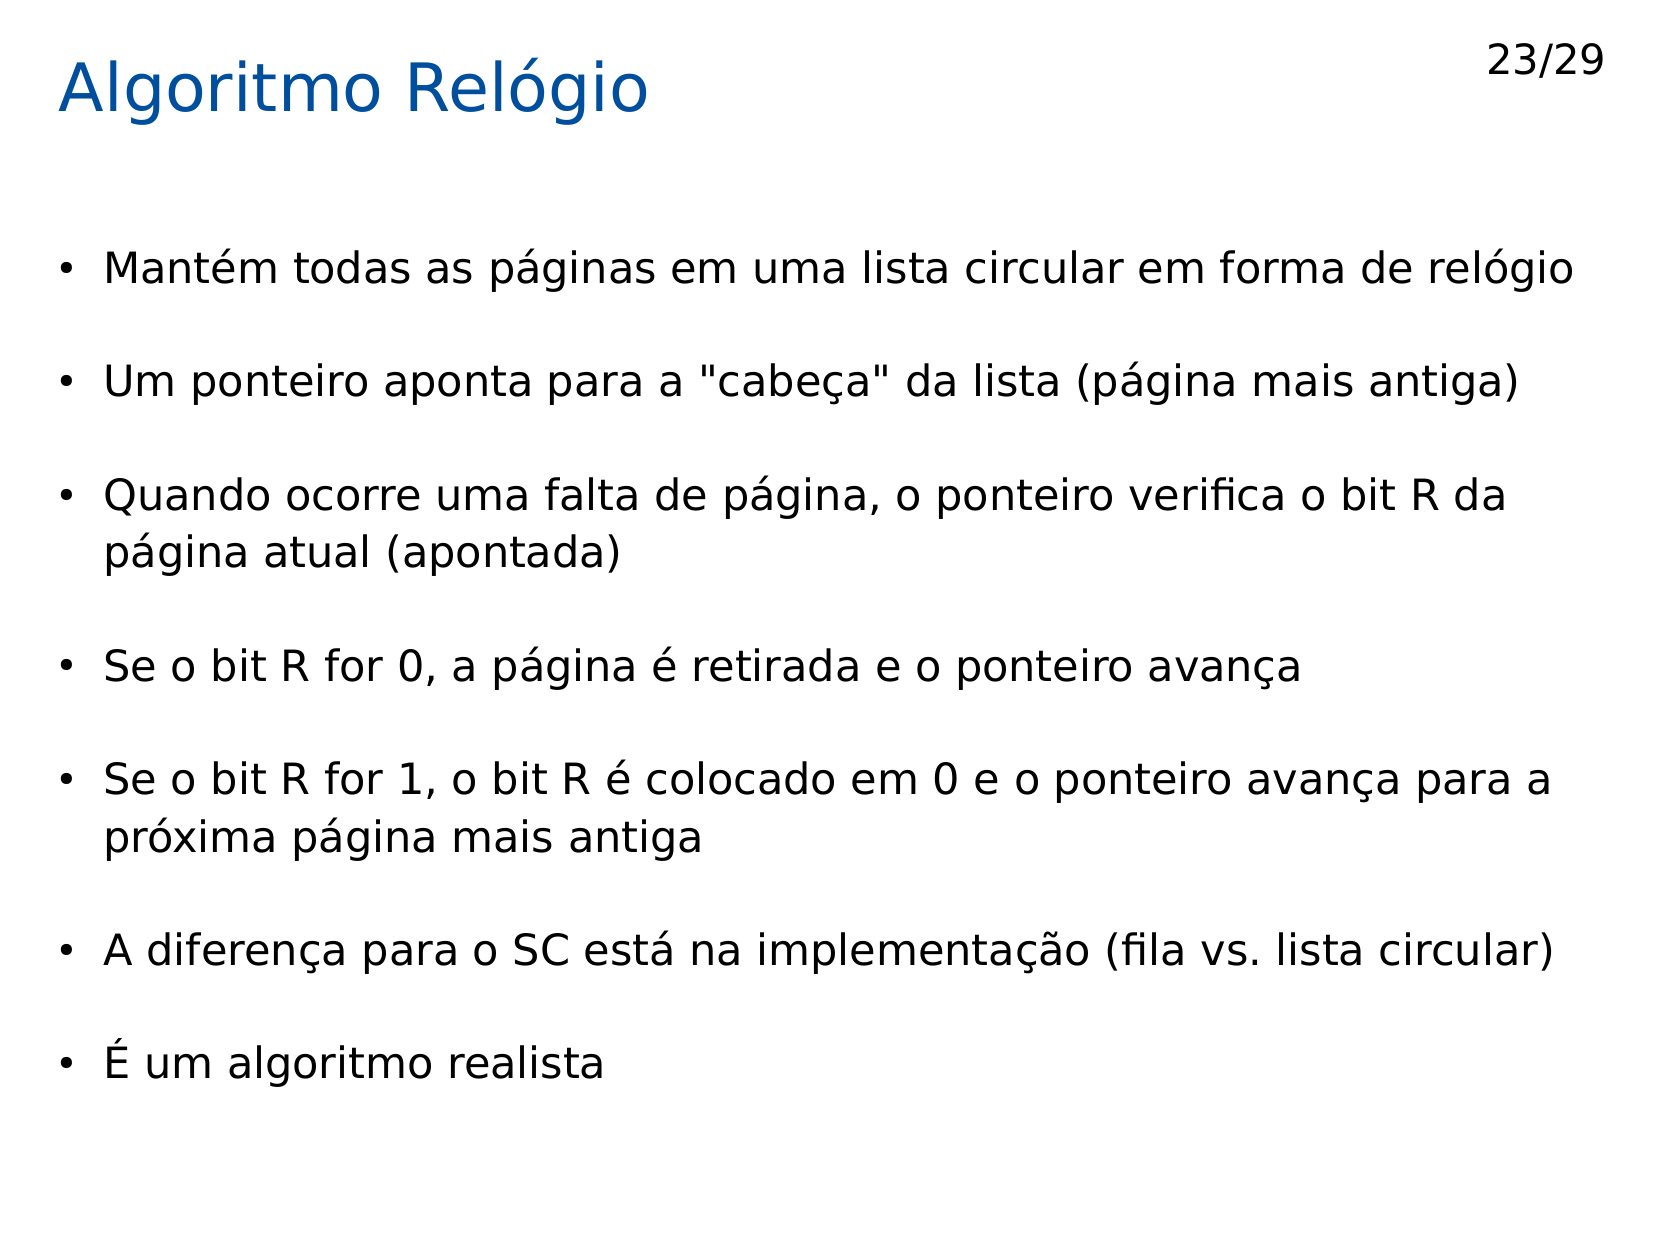

# Algoritmo Relógio
23
Mantém todas as páginas em uma lista circular em forma de relógio
Um ponteiro aponta para a "cabeça" da lista (página mais antiga)
Quando ocorre uma falta de página, o ponteiro verifica o bit R da página atual (apontada)
Se o bit R for 0, a página é retirada e o ponteiro avança
Se o bit R for 1, o bit R é colocado em 0 e o ponteiro avança para a próxima página mais antiga
A diferença para o SC está na implementação (fila vs. lista circular)
É um algoritmo realista